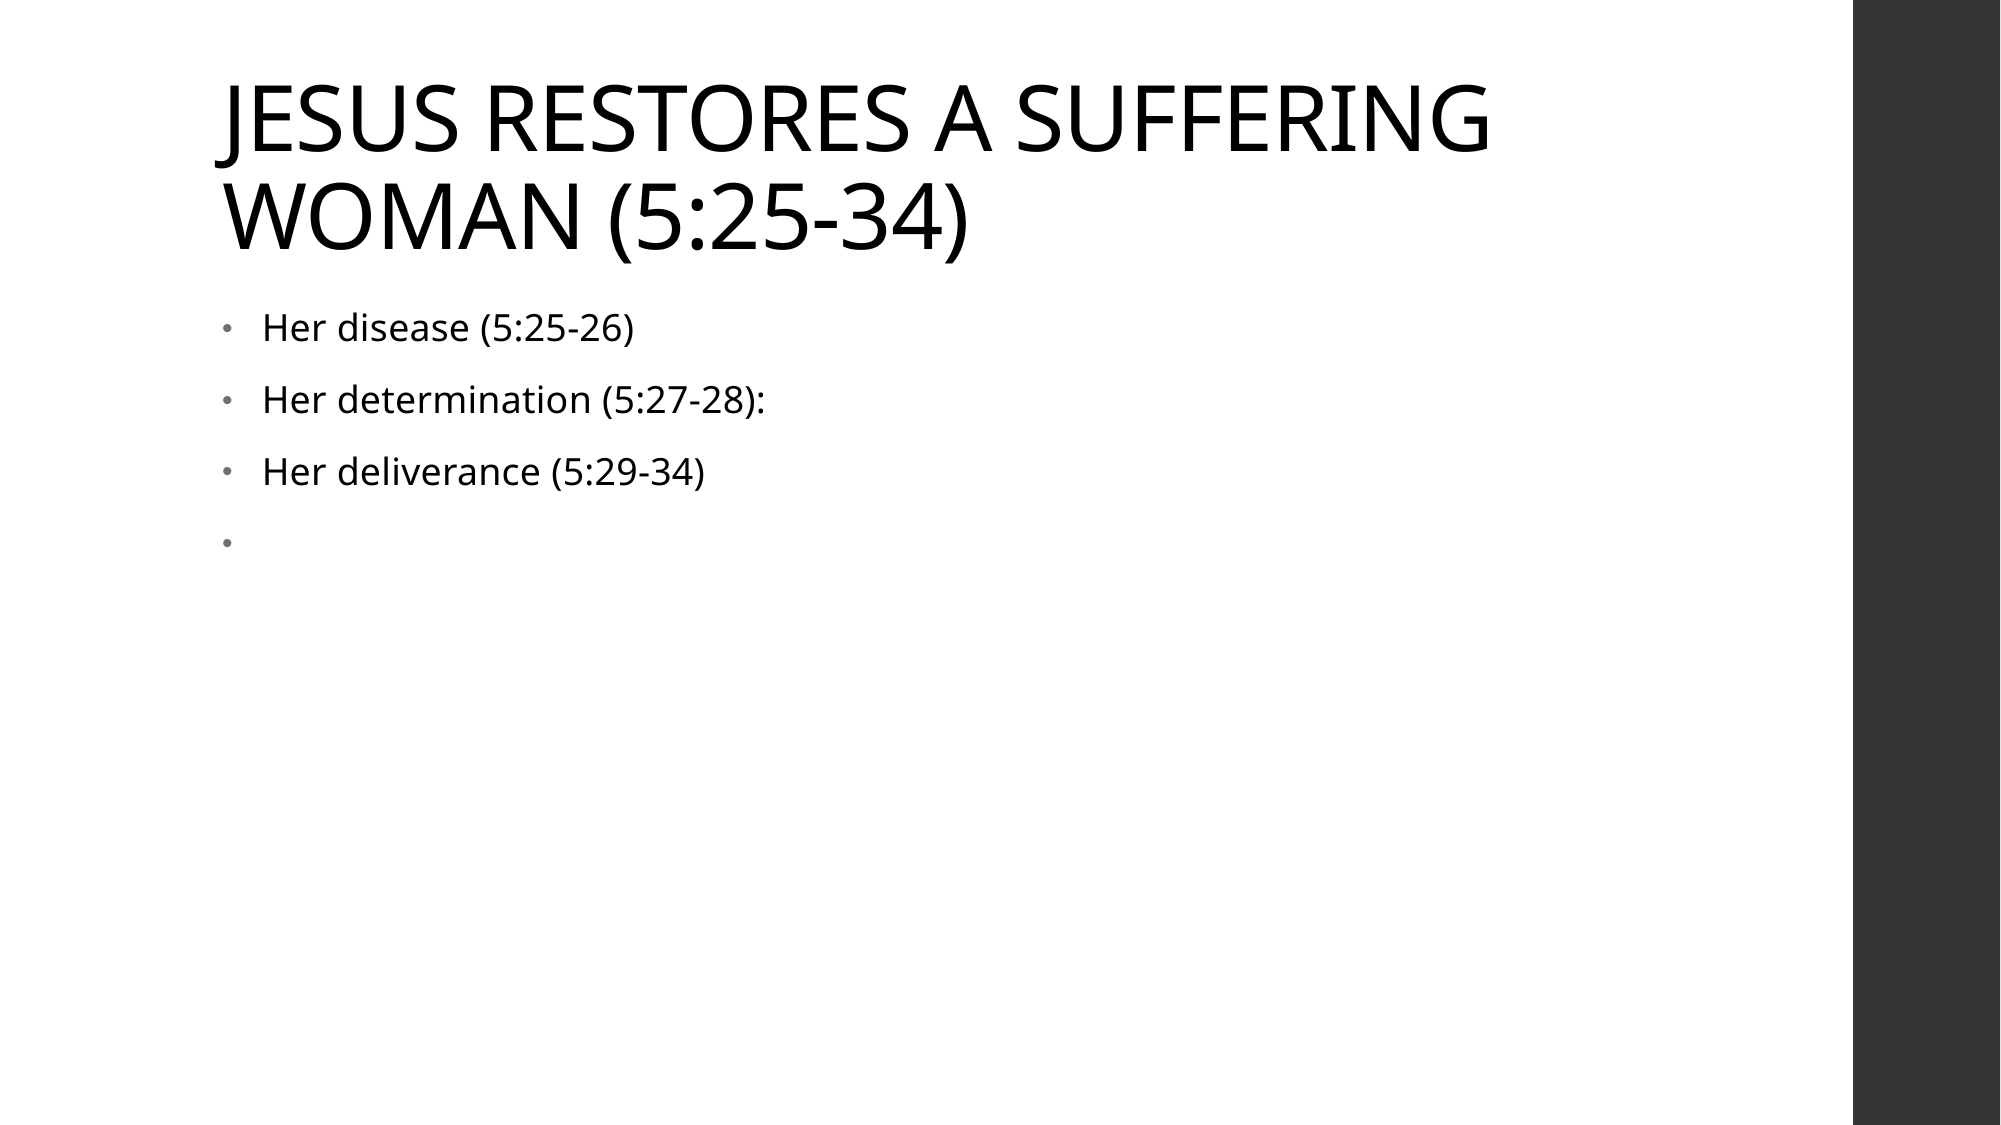

# JESUS RESTORES A SUFFERING WOMAN (5:25-34)
 Her disease (5:25-26)
 Her determination (5:27-28):
 Her deliverance (5:29-34)